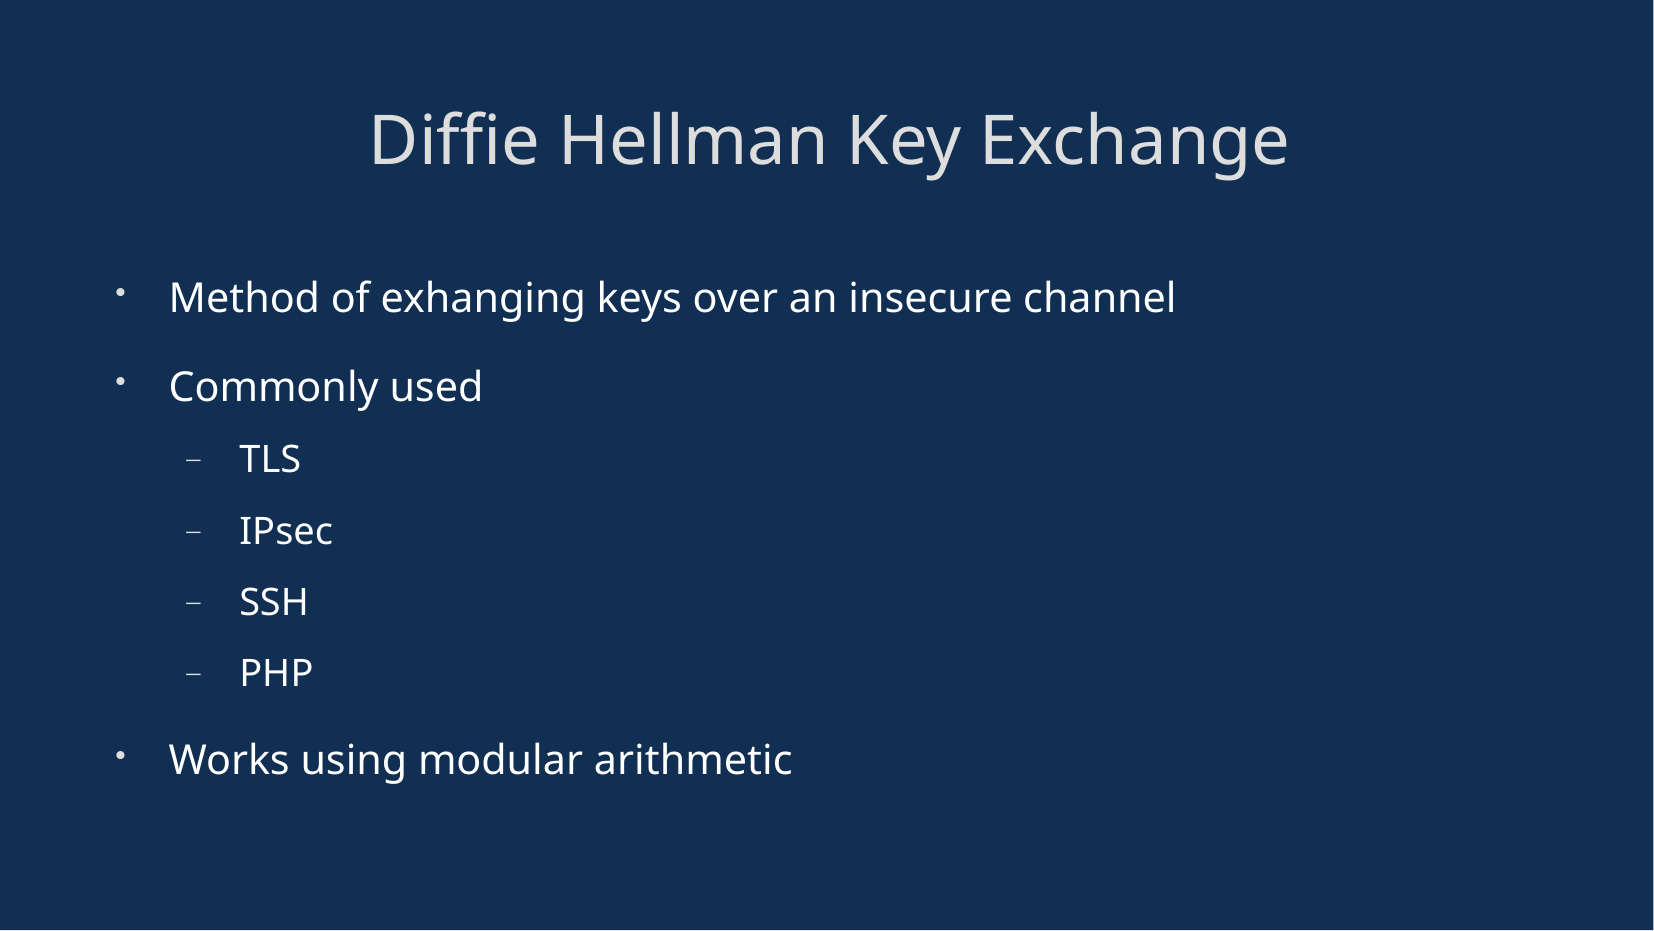

# Diffie Hellman Key Exchange
Method of exhanging keys over an insecure channel
Commonly used
TLS
IPsec
SSH
PHP
Works using modular arithmetic